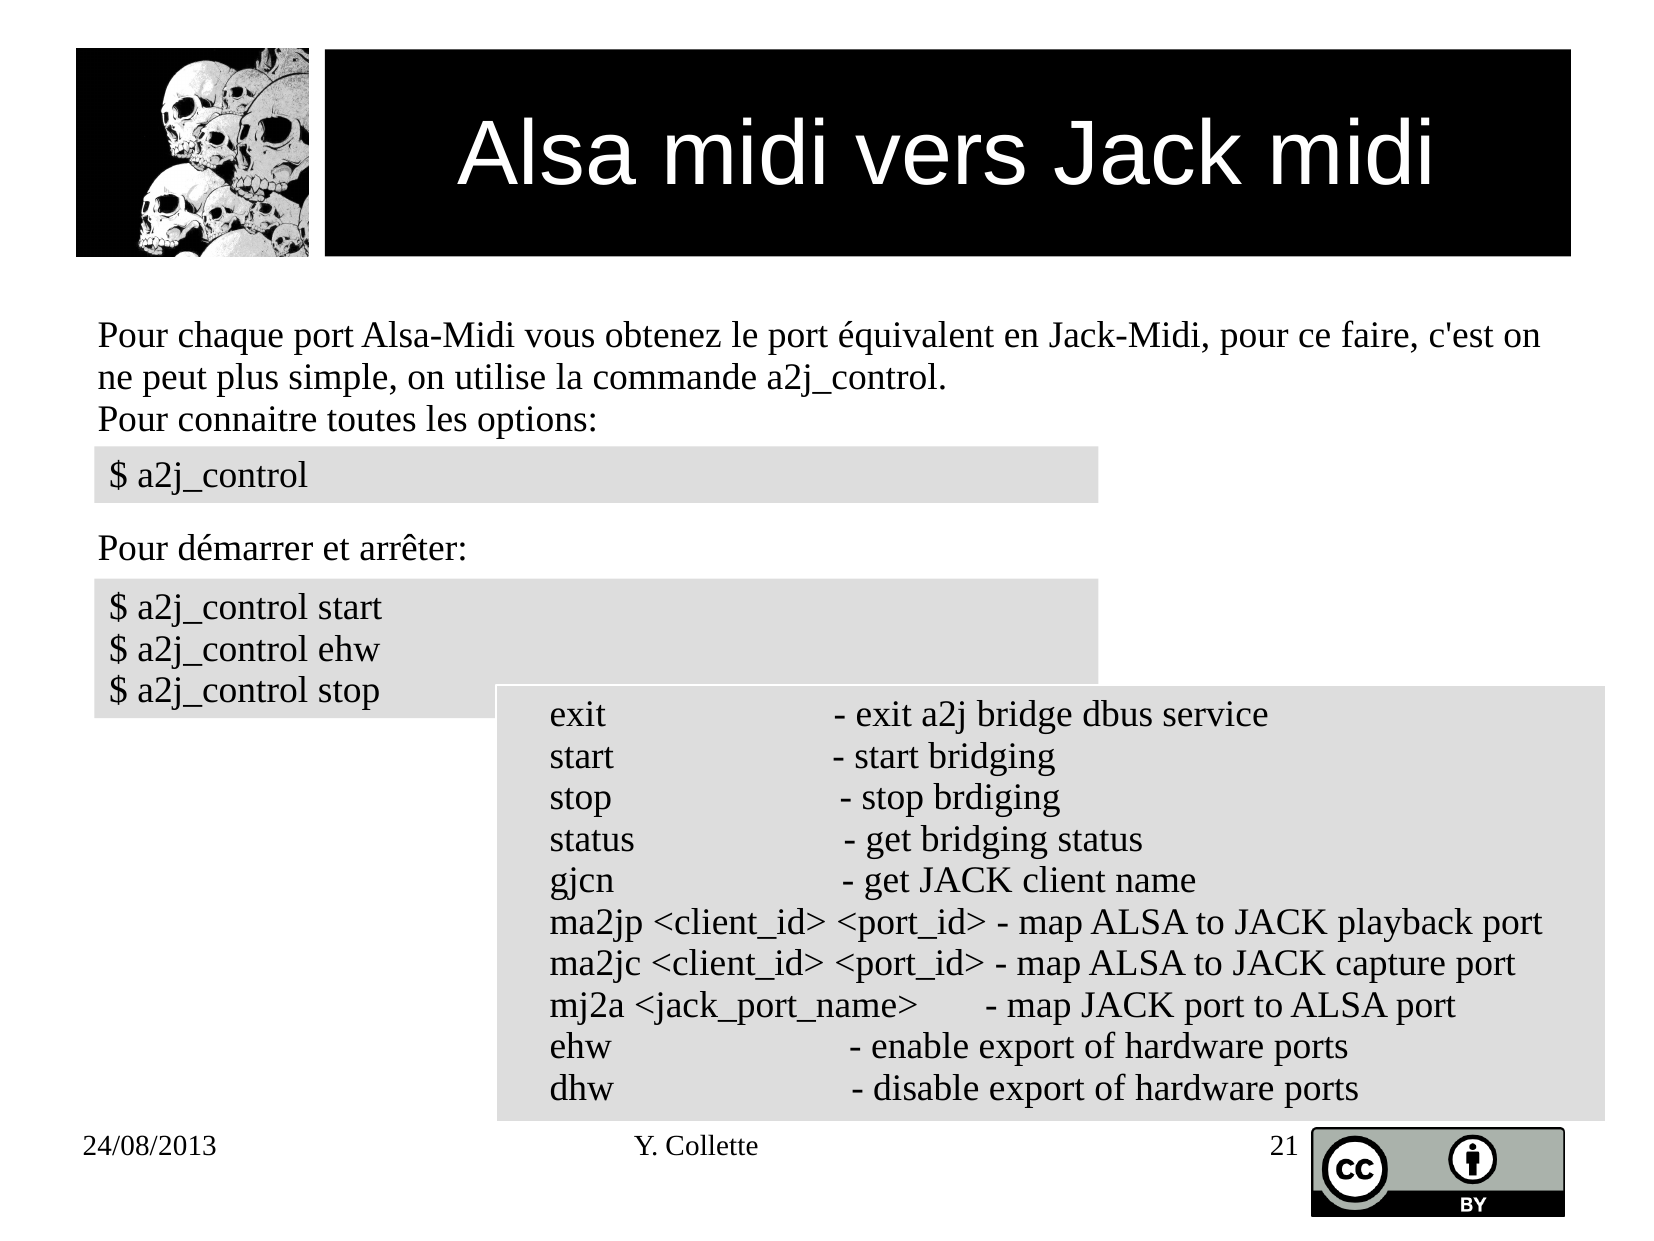

# Alsa midi vers Jack midi
Pour chaque port Alsa-Midi vous obtenez le port équivalent en Jack-Midi, pour ce faire, c'est on ne peut plus simple, on utilise la commande a2j_control.
Pour connaitre toutes les options:
$ a2j_control
Pour démarrer et arrêter:
$ a2j_control start
$ a2j_control ehw
$ a2j_control stop
 exit - exit a2j bridge dbus service
 start - start bridging
 stop - stop brdiging
 status - get bridging status
 gjcn - get JACK client name
 ma2jp <client_id> <port_id> - map ALSA to JACK playback port
 ma2jc <client_id> <port_id> - map ALSA to JACK capture port
 mj2a <jack_port_name> - map JACK port to ALSA port
 ehw - enable export of hardware ports
 dhw - disable export of hardware ports
Y. Collette
21